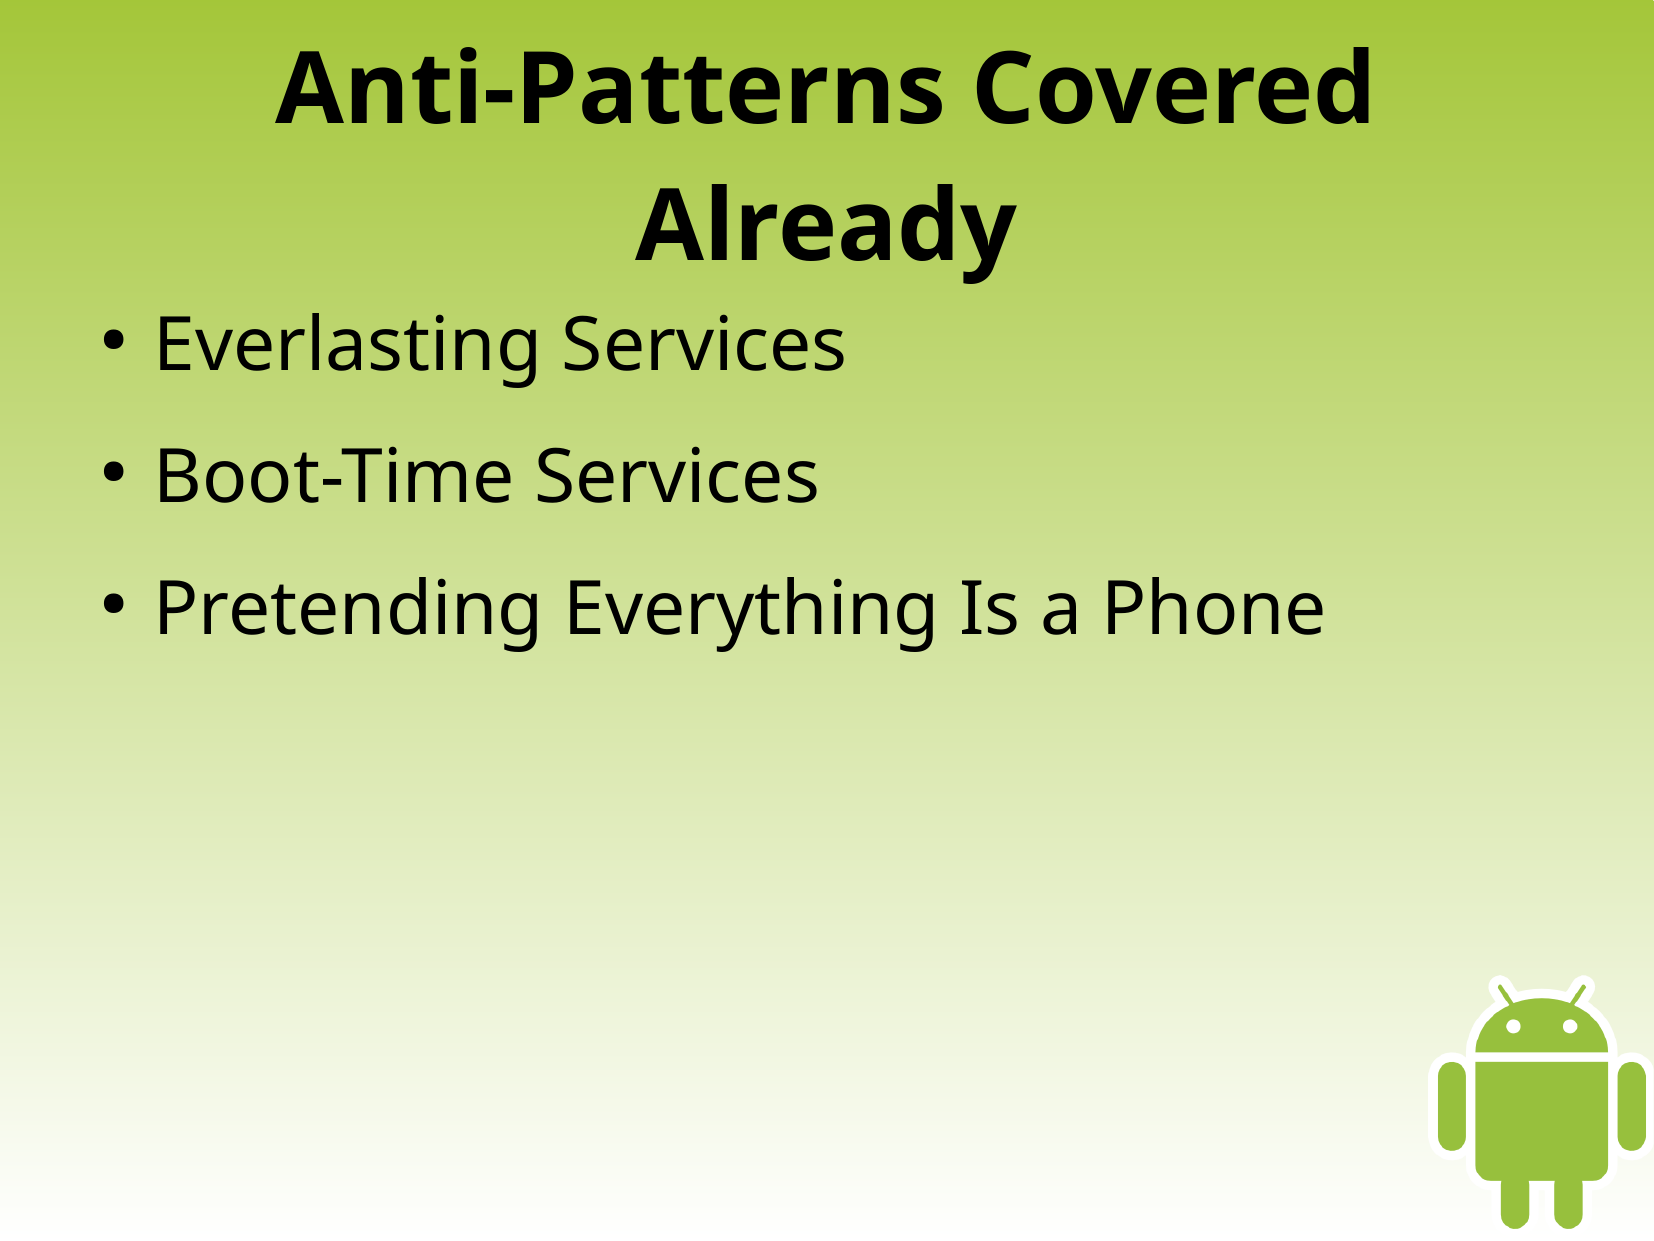

# Anti-Patterns Covered Already
Everlasting Services
Boot-Time Services
Pretending Everything Is a Phone